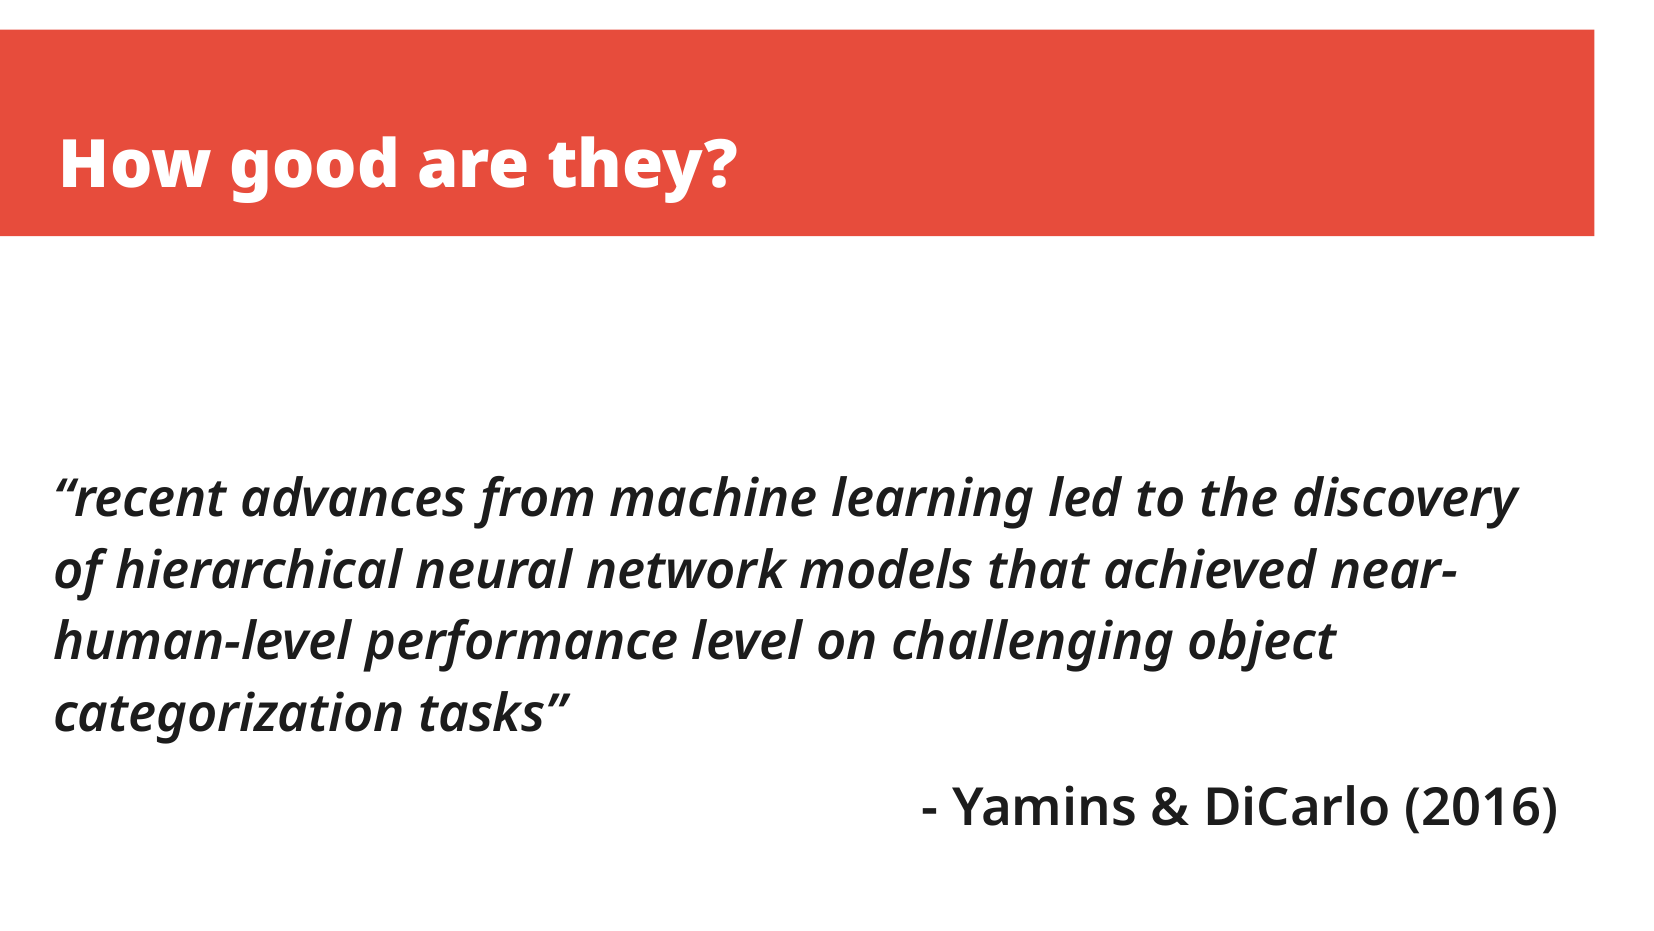

# How good are they?
“recent advances from machine learning led to the discovery of hierarchical neural network models that achieved near-human-level performance level on challenging object categorization tasks”
- Yamins & DiCarlo (2016)
58